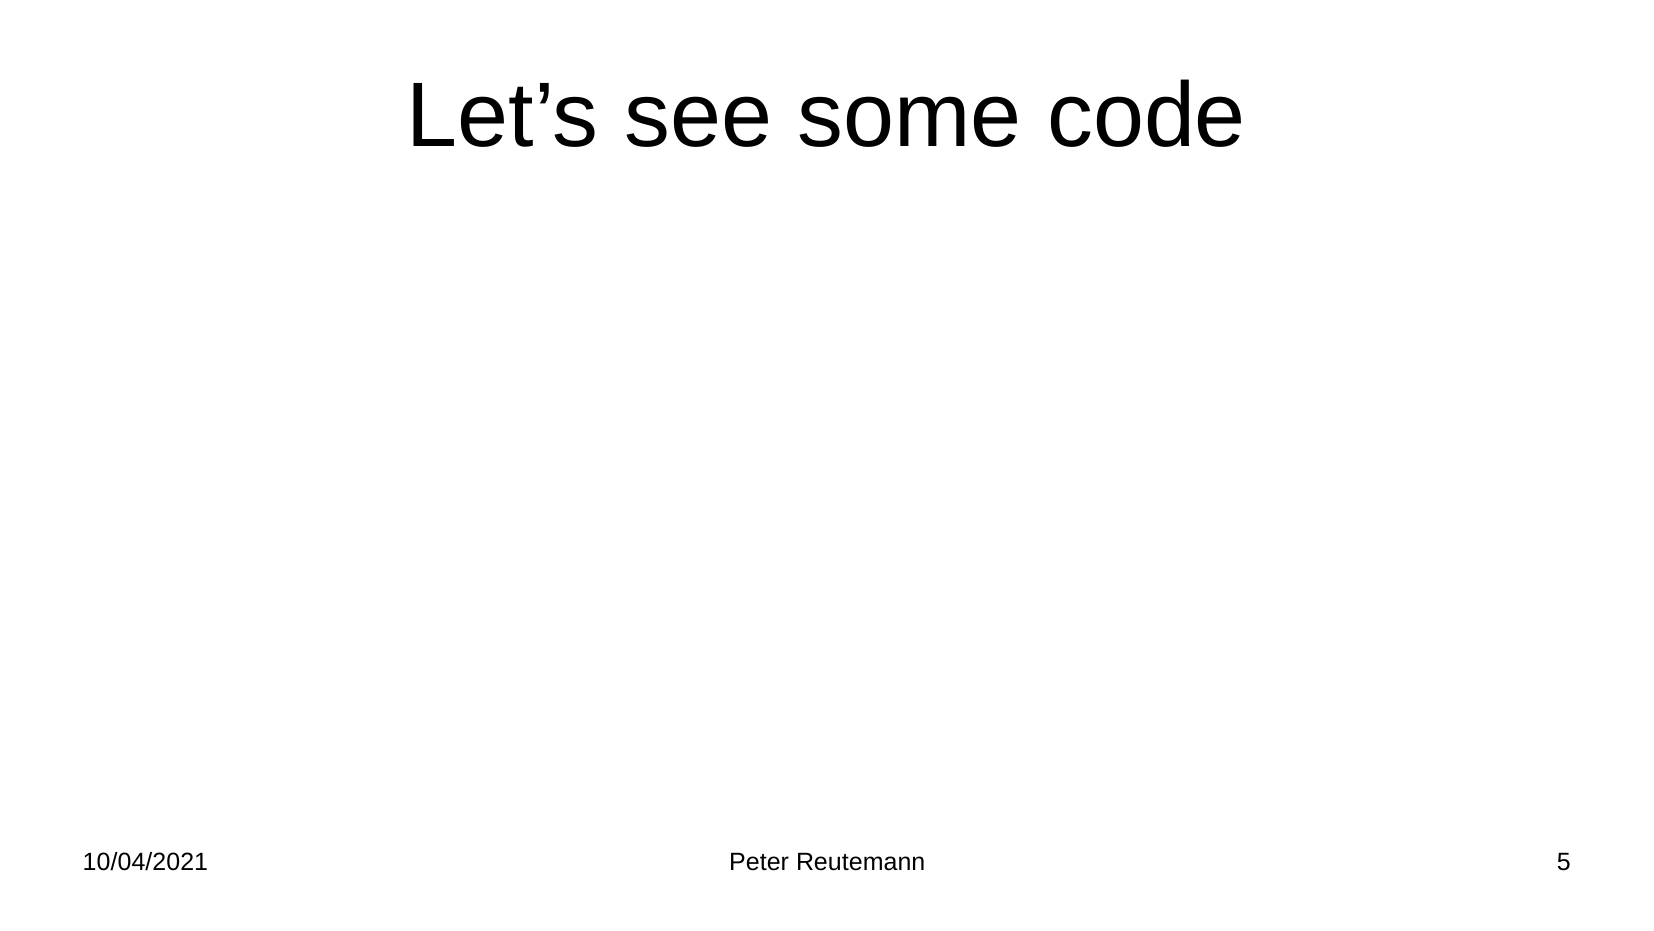

# Let’s see some code
10/04/2021
Peter Reutemann
5